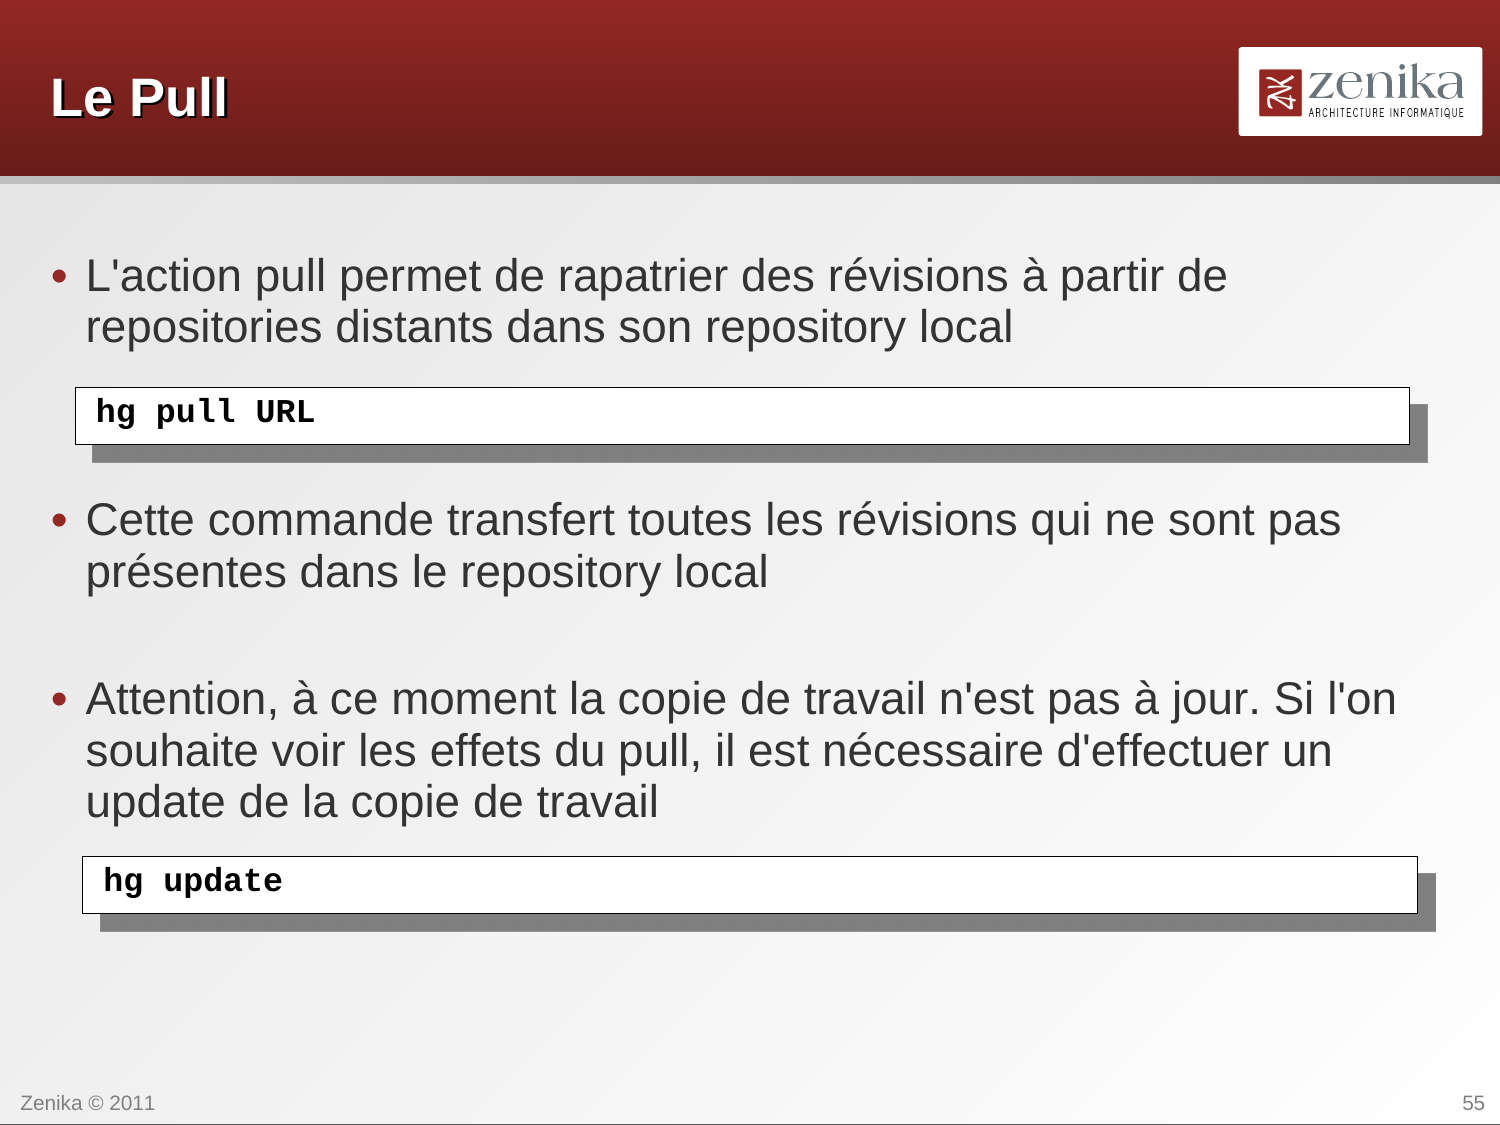

# Le Pull
L'action pull permet de rapatrier des révisions à partir de repositories distants dans son repository local
Cette commande transfert toutes les révisions qui ne sont pas présentes dans le repository local
Attention, à ce moment la copie de travail n'est pas à jour. Si l'on souhaite voir les effets du pull, il est nécessaire d'effectuer un update de la copie de travail
hg pull URL
hg update